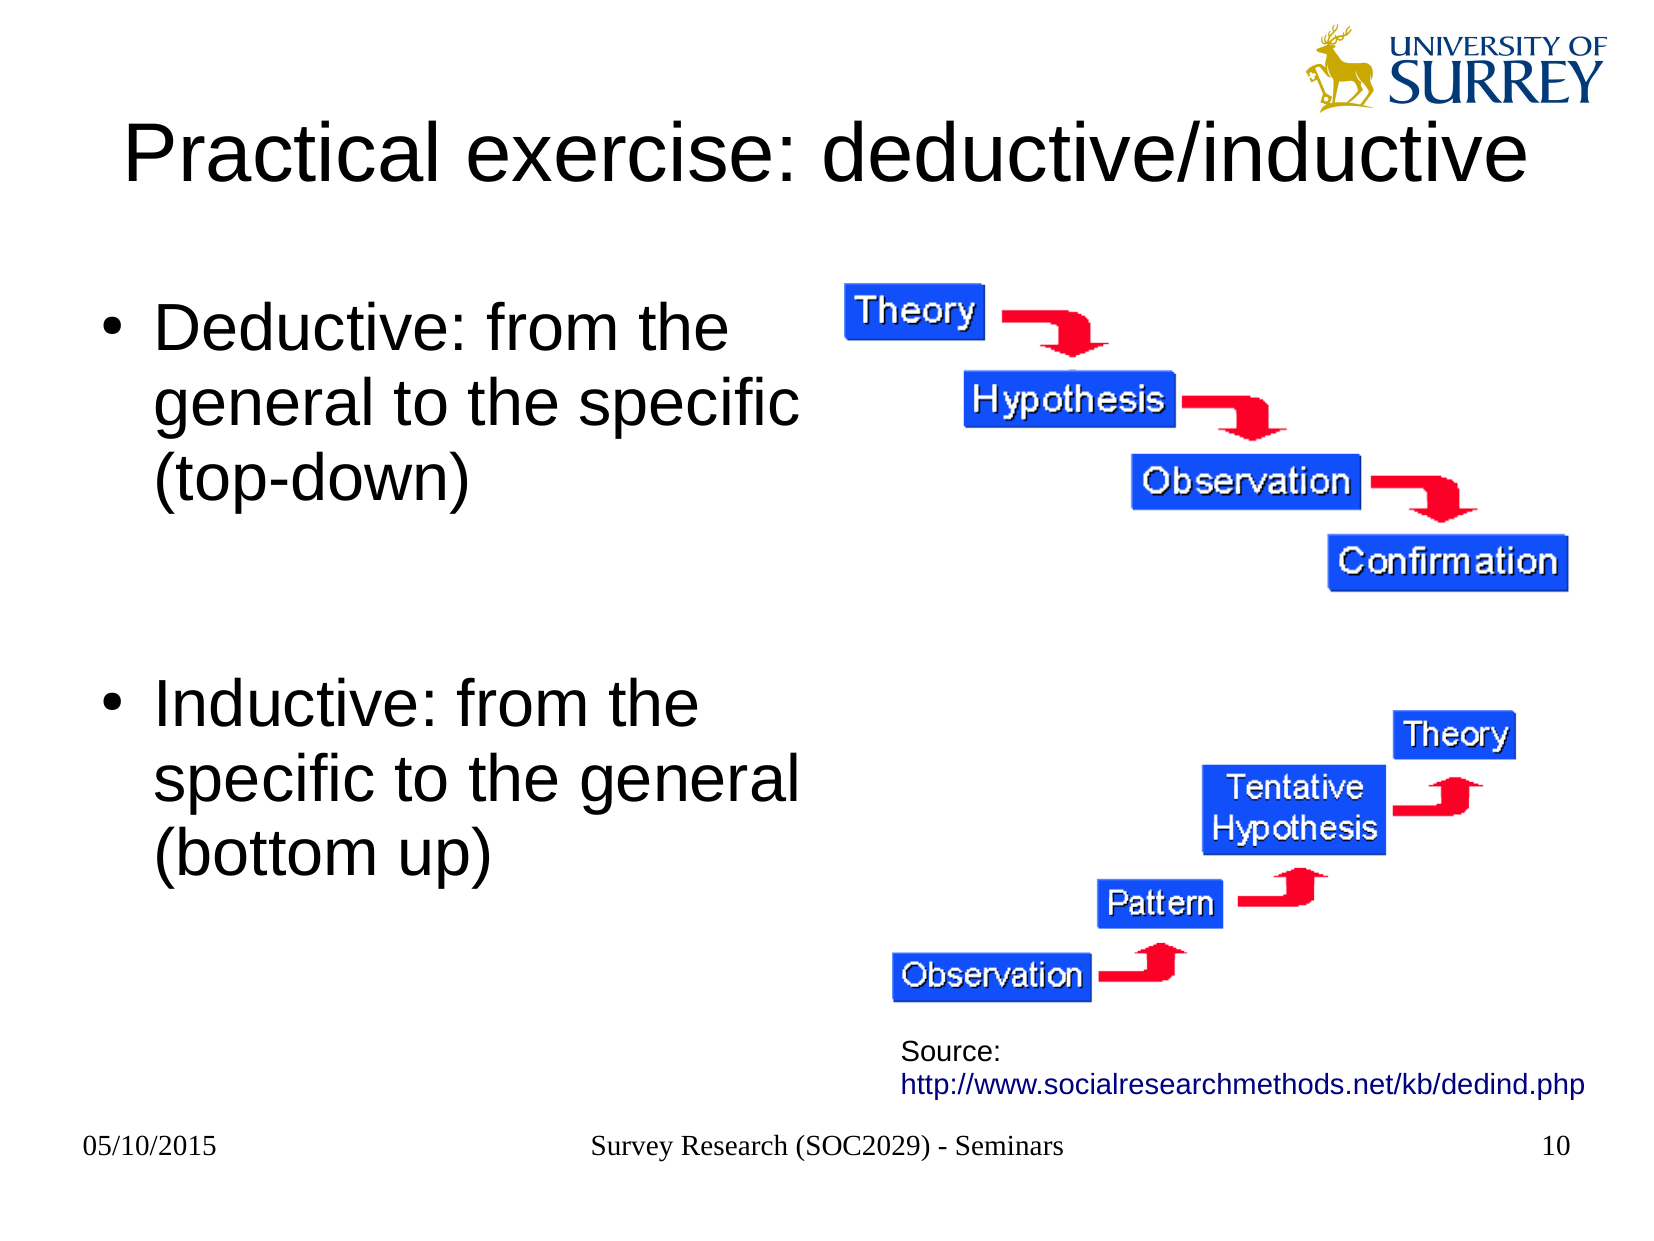

# Practical exercise: deductive/inductive
Deductive: from the general to the specific (top-down)
Inductive: from the specific to the general (bottom up)
Source: http://www.socialresearchmethods.net/kb/dedind.php
05/10/2015
10